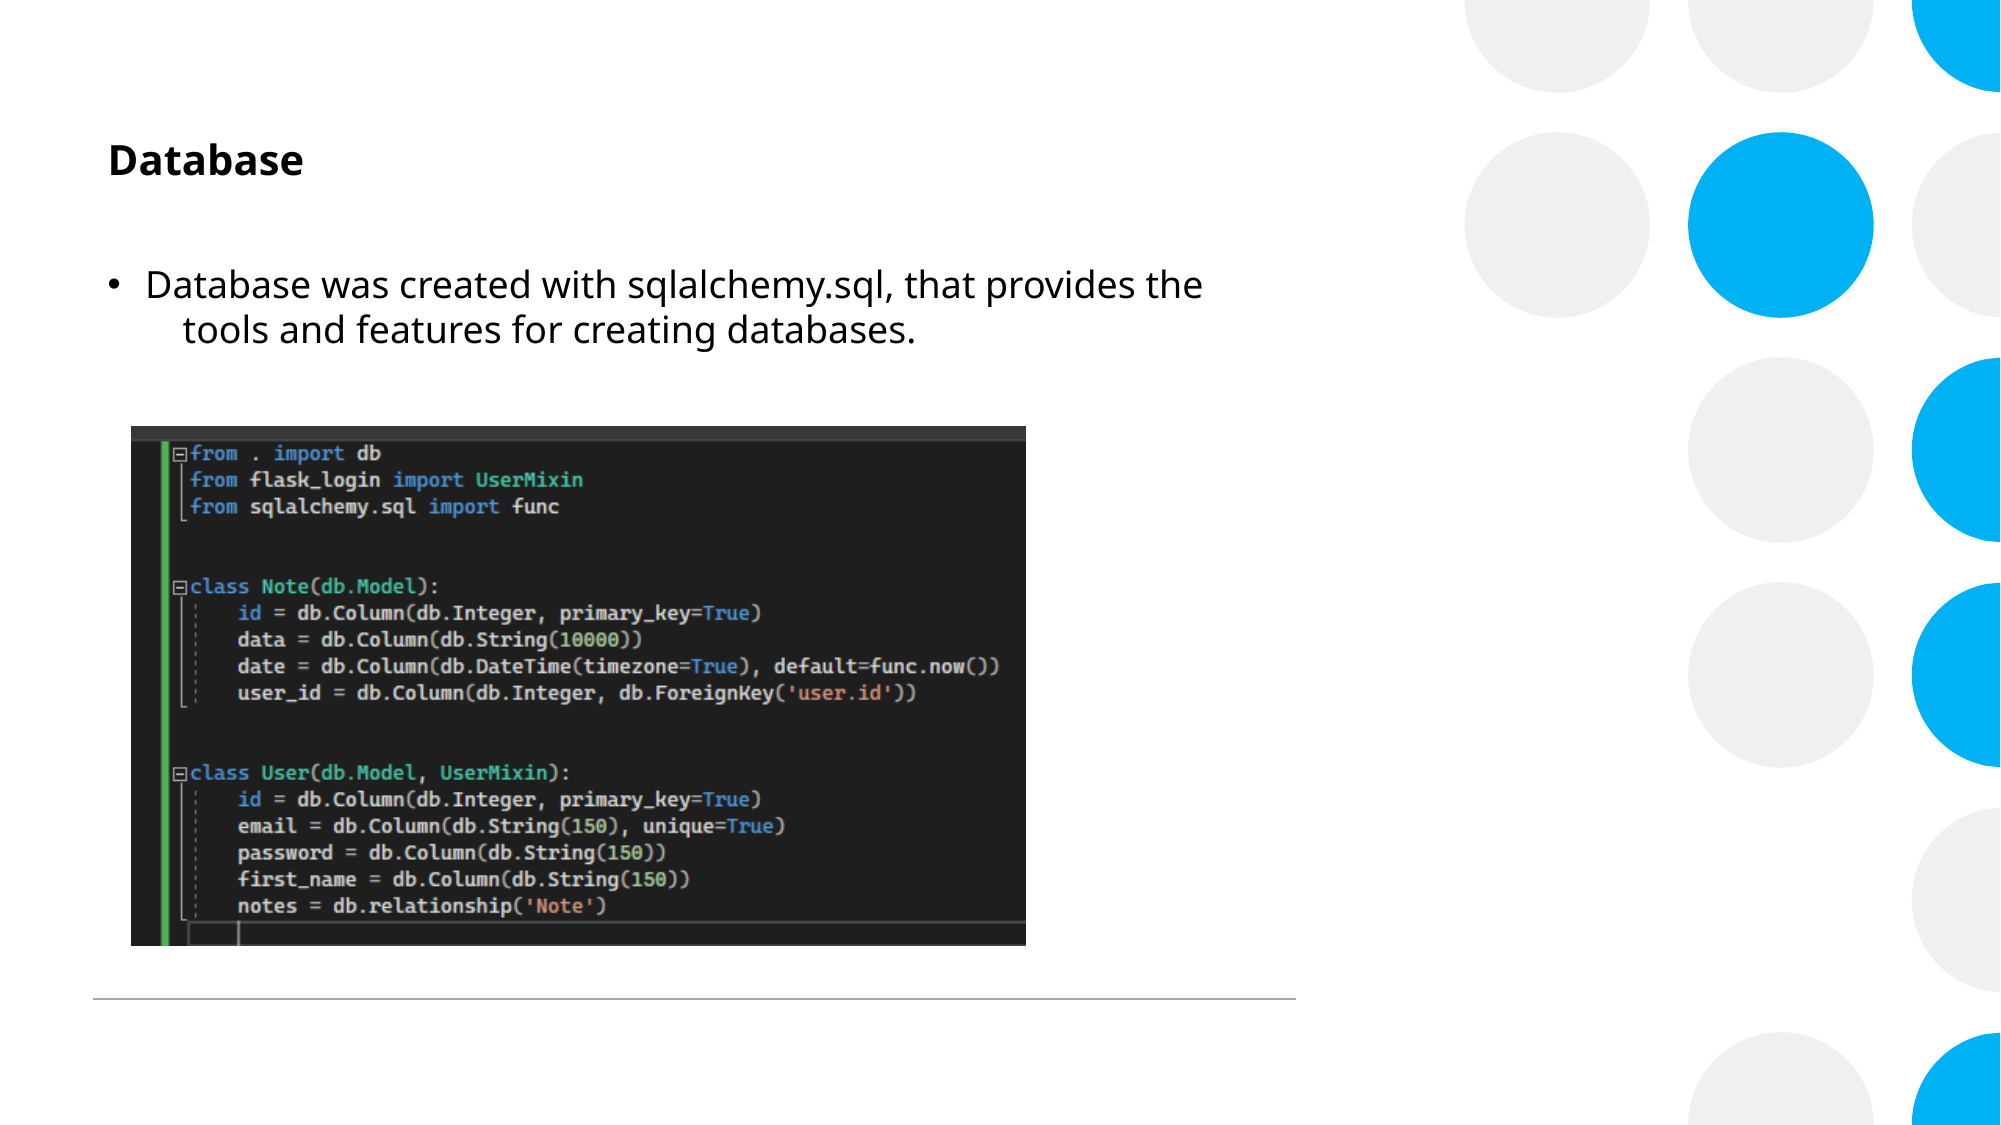

# Database
Database was created with sqlalchemy.sql, that provides the tools and features for creating databases.